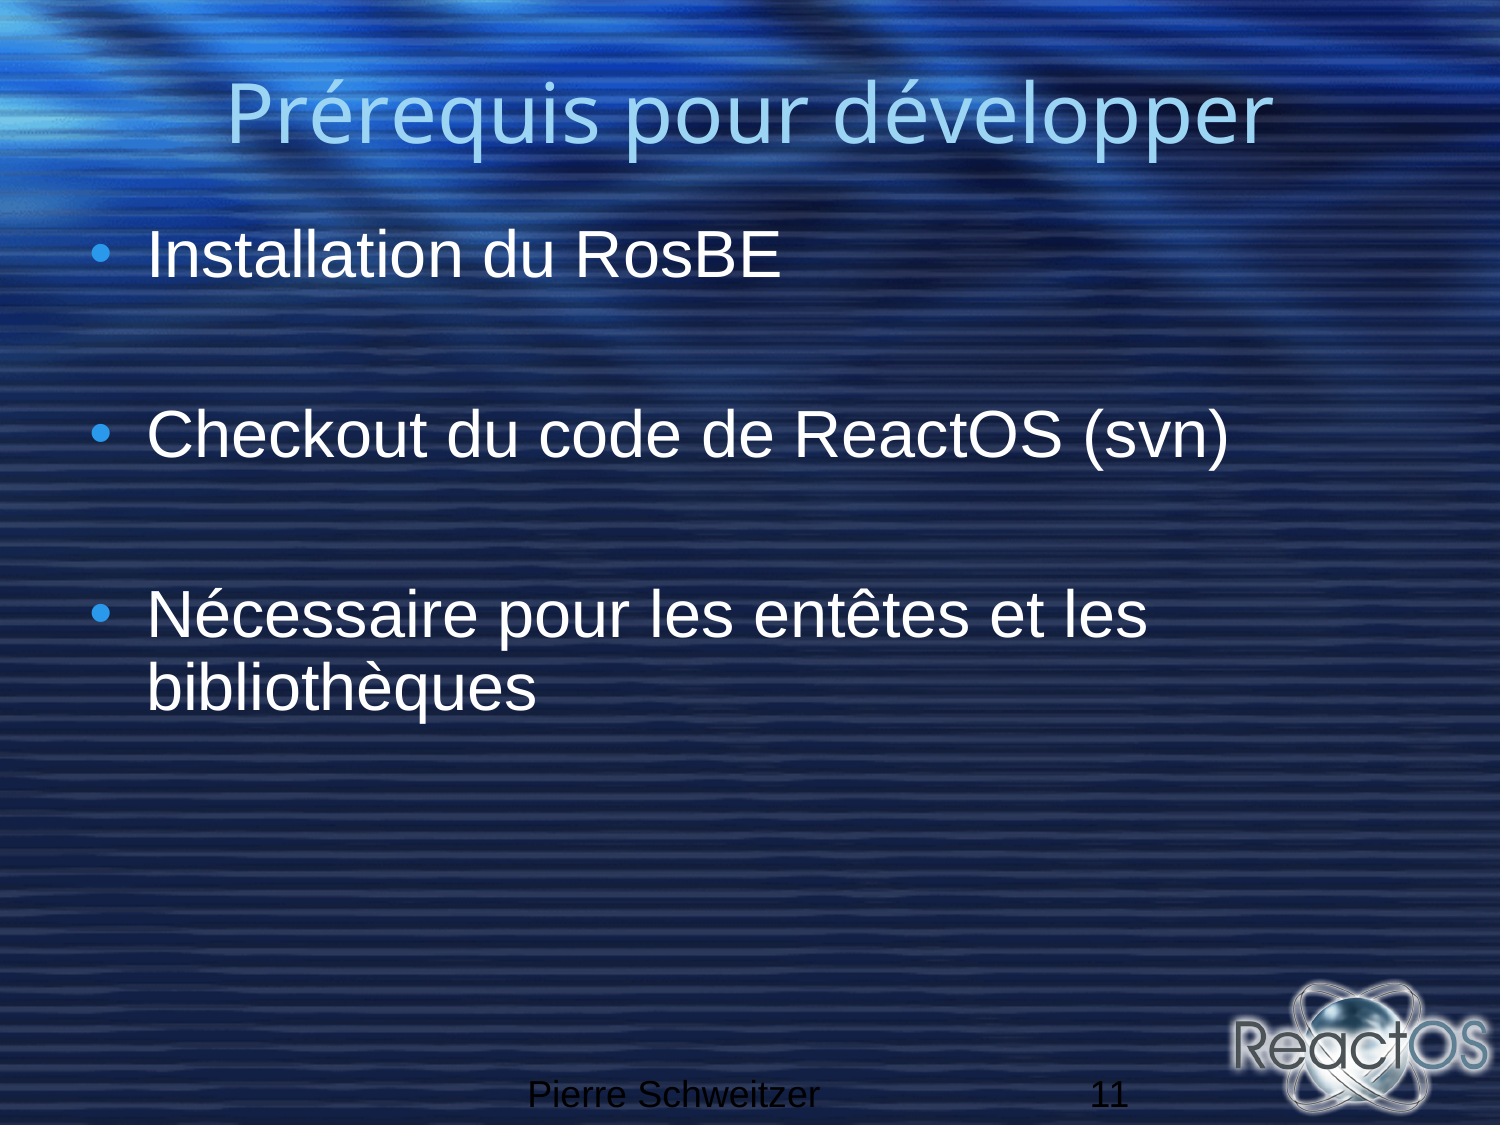

# Prérequis pour développer
Installation du RosBE
Checkout du code de ReactOS (svn)
Nécessaire pour les entêtes et les bibliothèques
Pierre Schweitzer
11